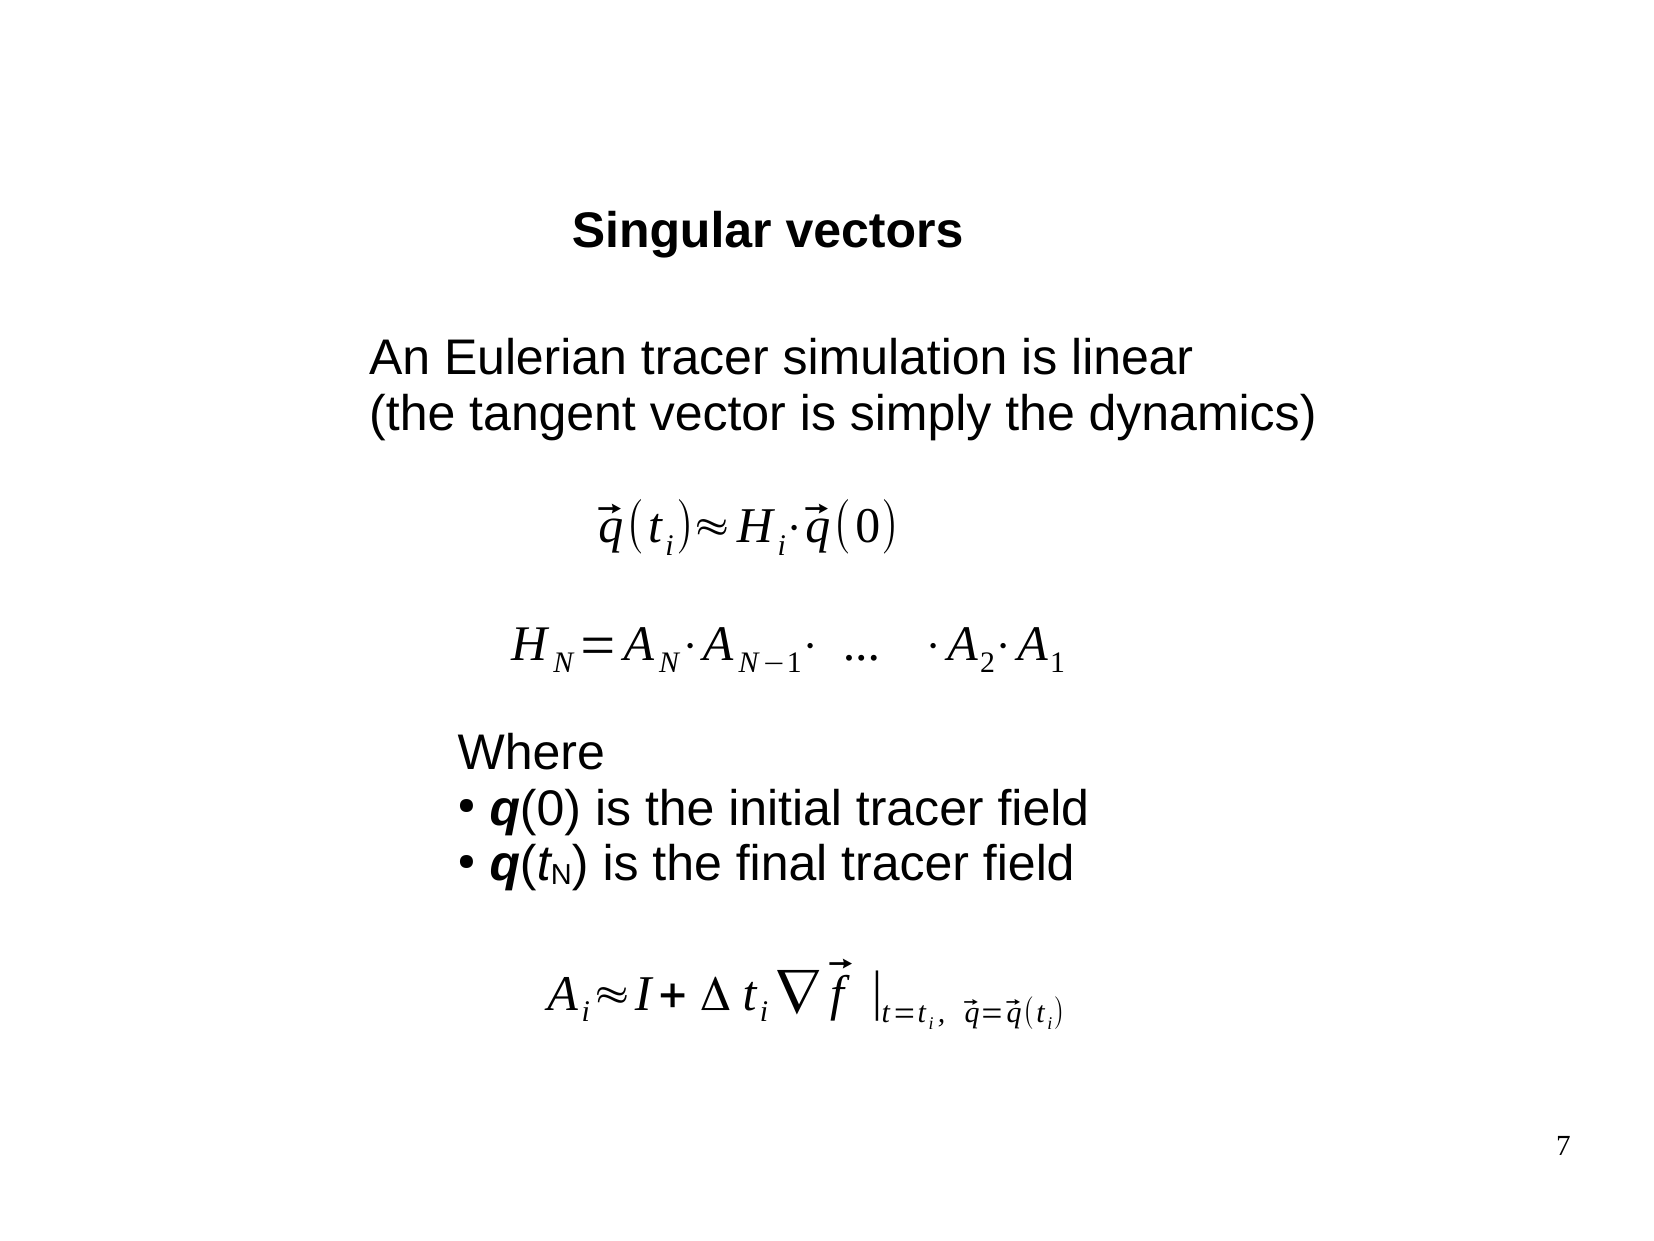

Singular vectors
An Eulerian tracer simulation is linear
(the tangent vector is simply the dynamics)
Where
 q(0) is the initial tracer field
 q(tN) is the final tracer field
7